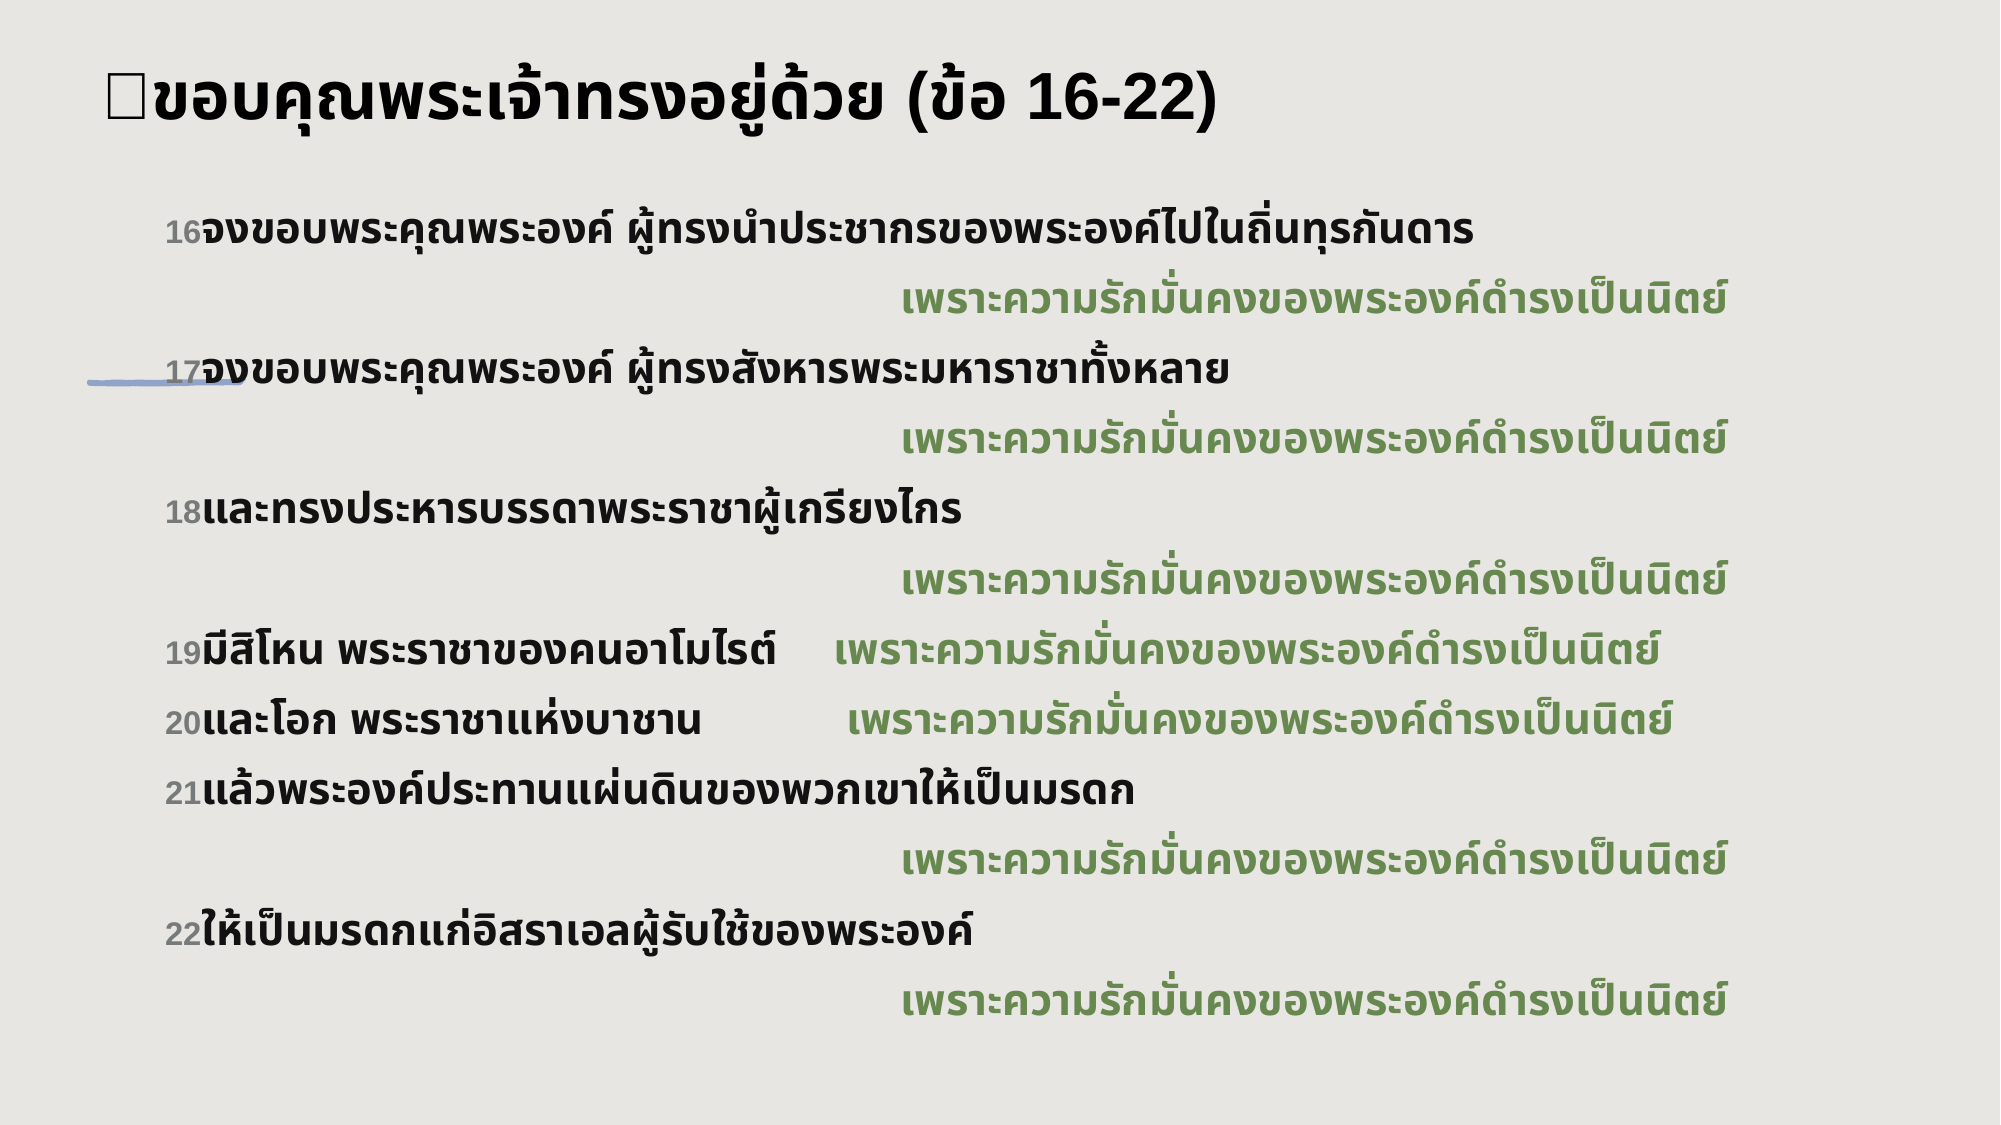

# 🙏ขอบคุณพระเจ้าทรงอยู่ด้วย (ข้อ 16-22)
16จงขอบพระคุณพระองค์ ผู้ทรงนำประชากรของพระองค์ไปในถิ่นทุรกันดาร
                 เพราะความรักมั่นคงของพระองค์ดำรงเป็นนิตย์
17จงขอบพระคุณพระองค์ ผู้ทรงสังหารพระมหาราชาทั้งหลาย
                 เพราะความรักมั่นคงของพระองค์ดำรงเป็นนิตย์
18และทรงประหารบรรดาพระราชาผู้เกรียงไกร
                 เพราะความรักมั่นคงของพระองค์ดำรงเป็นนิตย์
19มีสิโหน พระราชาของคนอาโมไรต์  เพราะความรักมั่นคงของพระองค์ดำรงเป็นนิตย์
20และโอก พระราชาแห่งบาชาน    เพราะความรักมั่นคงของพระองค์ดำรงเป็นนิตย์
21แล้วพระองค์ประทานแผ่นดินของพวกเขาให้เป็นมรดก
                 เพราะความรักมั่นคงของพระองค์ดำรงเป็นนิตย์
22ให้เป็นมรดกแก่อิสราเอลผู้รับใช้ของพระองค์
                 เพราะความรักมั่นคงของพระองค์ดำรงเป็นนิตย์